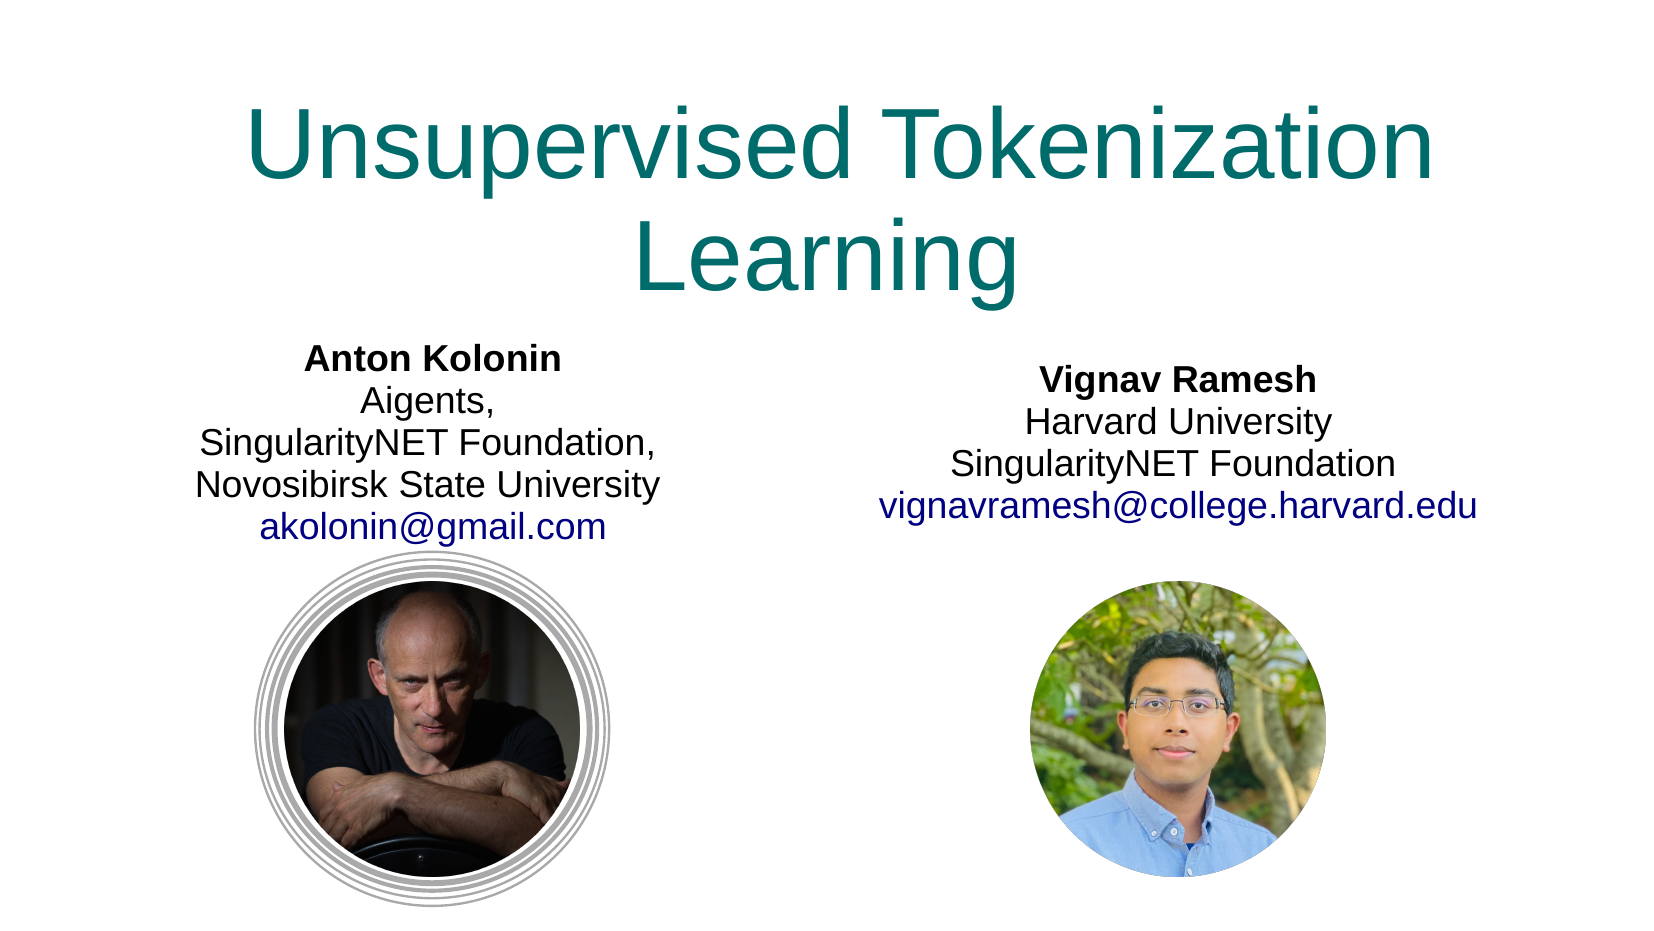

Unsupervised Tokenization Learning
Anton Kolonin
Aigents,
SingularityNET Foundation,
Novosibirsk State University
akolonin@gmail.com
Vignav Ramesh
Harvard University
SingularityNET Foundation
vignavramesh@college.harvard.edu